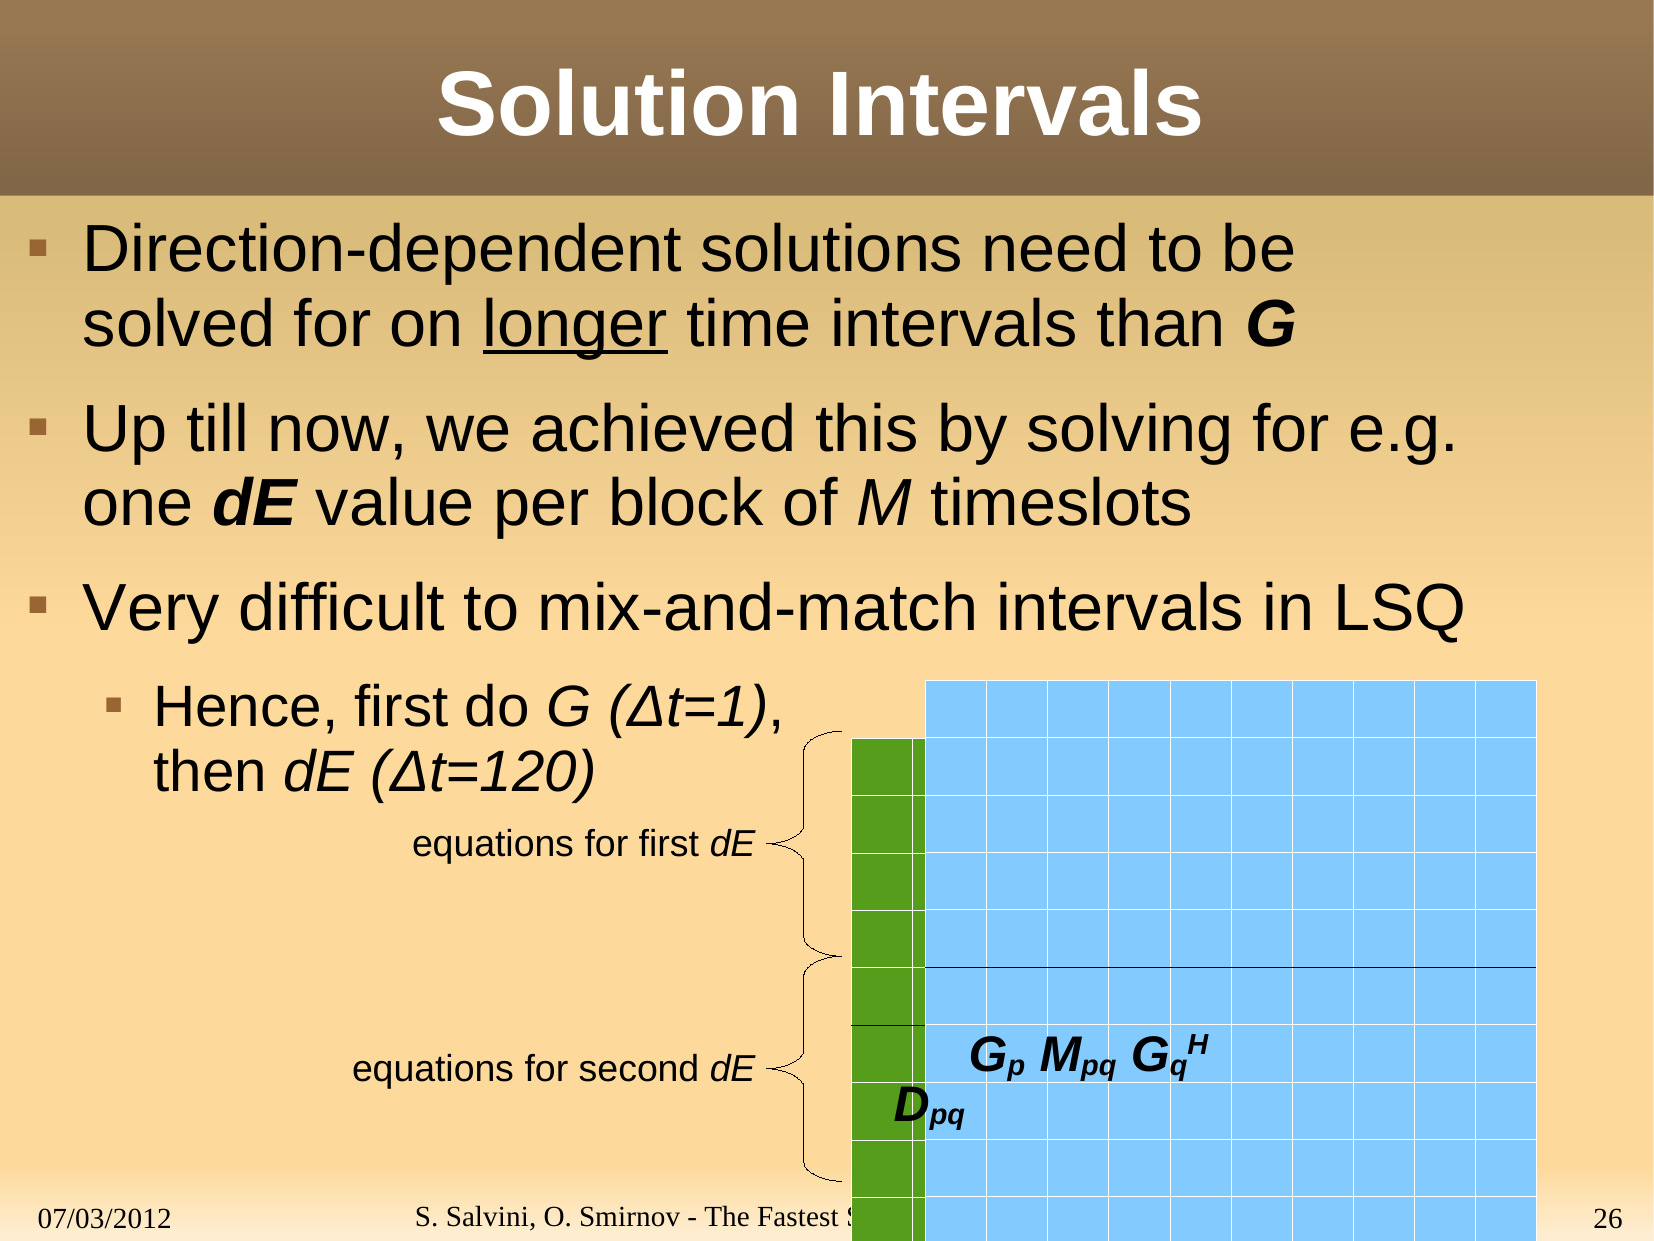

# Solution Intervals
Direction-dependent solutions need to be solved for on longer time intervals than G
Up till now, we achieved this by solving for e.g. one dE value per block of M timeslots
Very difficult to mix-and-match intervals in LSQ
Hence, first do G (Δt=1),
then dE (Δt=120)
| | | | | | | | | | |
| --- | --- | --- | --- | --- | --- | --- | --- | --- | --- |
| | | | | | | | | | |
| | | | | | | | | | |
| | | | | | | | | | |
| | | | | | | | | | |
| | | | | | | | | | |
| | | | | | | | | | |
| | | | | | | | | | |
| | | | | | | | | | |
| | | | | | | | | | |
equations for first dE
| | | | | | | | | | |
| --- | --- | --- | --- | --- | --- | --- | --- | --- | --- |
| | | | | | | | | | |
| | | | | | | | | | |
| | | | | | | | | | |
| | | | | | | | | | |
| | | | | | | | | | |
| | | | | | | | | | |
| | | | | | | | | | |
| | | | | | | | | | |
| | | | | | | | | | |
equations for second dE
Gp Mpq GqH
Dpq
S. Salvini, O. Smirnov - The Fastest Selfcal In The West - Astrolunch
07/03/2012
26